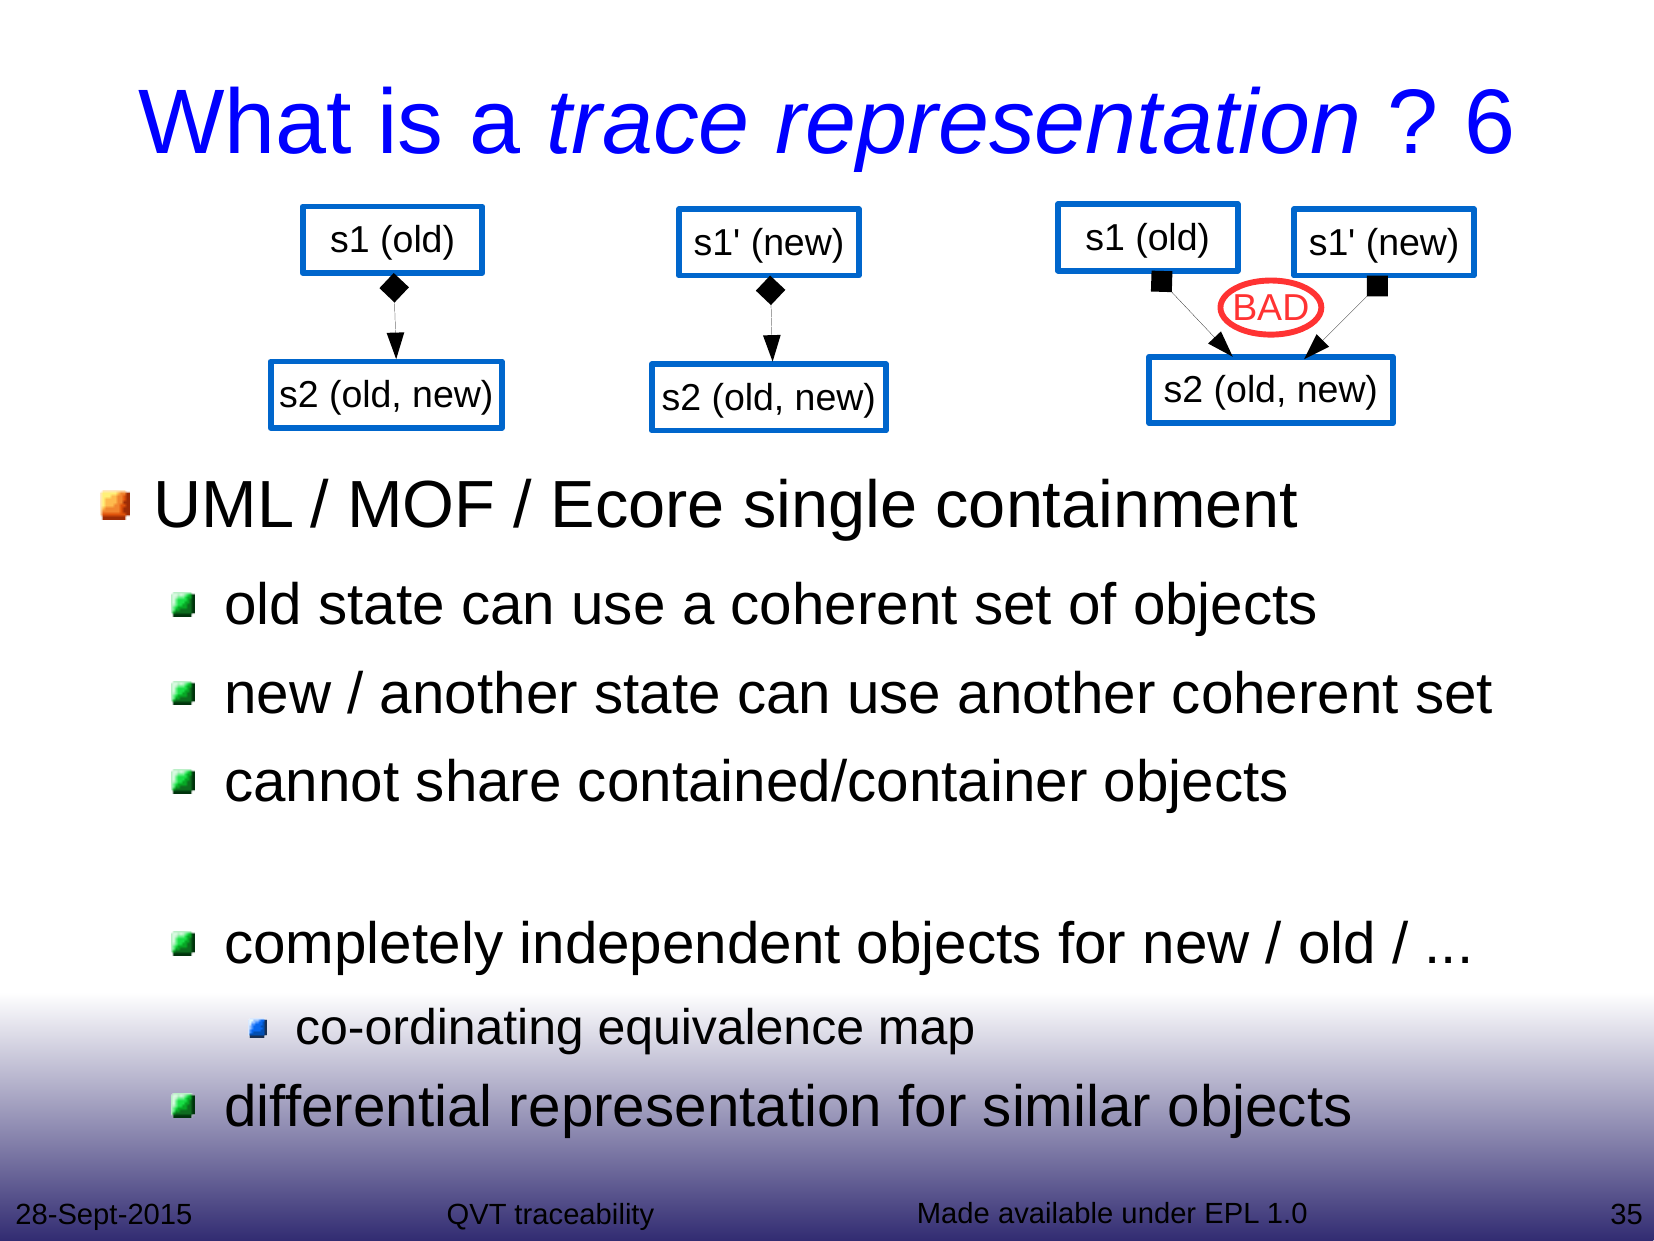

# What is a trace representation ? 6
s1 (old)
s1 (old)
s1' (new)
s1' (new)
BAD
s2 (old, new)
s2 (old, new)
s2 (old, new)
UML / MOF / Ecore single containment
old state can use a coherent set of objects
new / another state can use another coherent set
cannot share contained/container objects
completely independent objects for new / old / ...
co-ordinating equivalence map
differential representation for similar objects
28-Sept-2015
QVT traceability
35